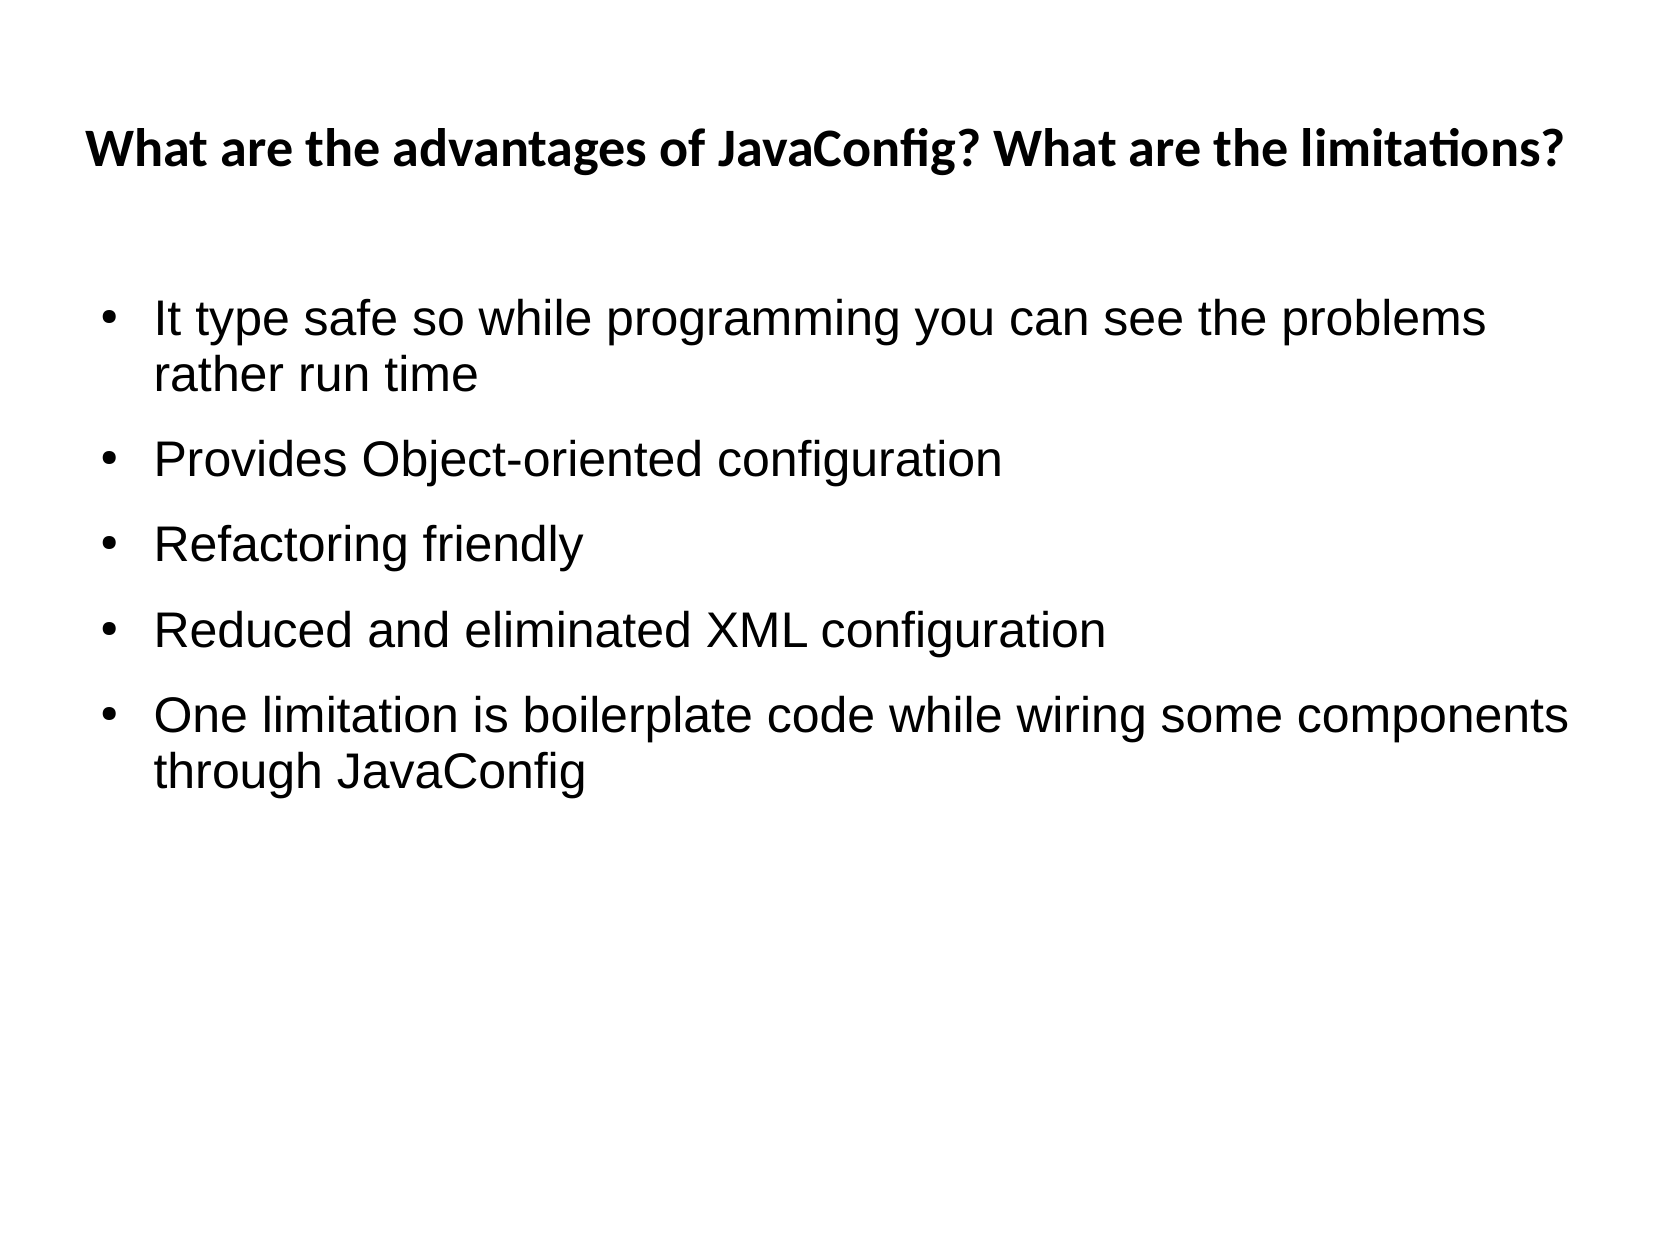

# What are the advantages of JavaConfig? What are the limitations?
It type safe so while programming you can see the problems rather run time
Provides Object-oriented configuration
Refactoring friendly
Reduced and eliminated XML configuration
One limitation is boilerplate code while wiring some components through JavaConfig